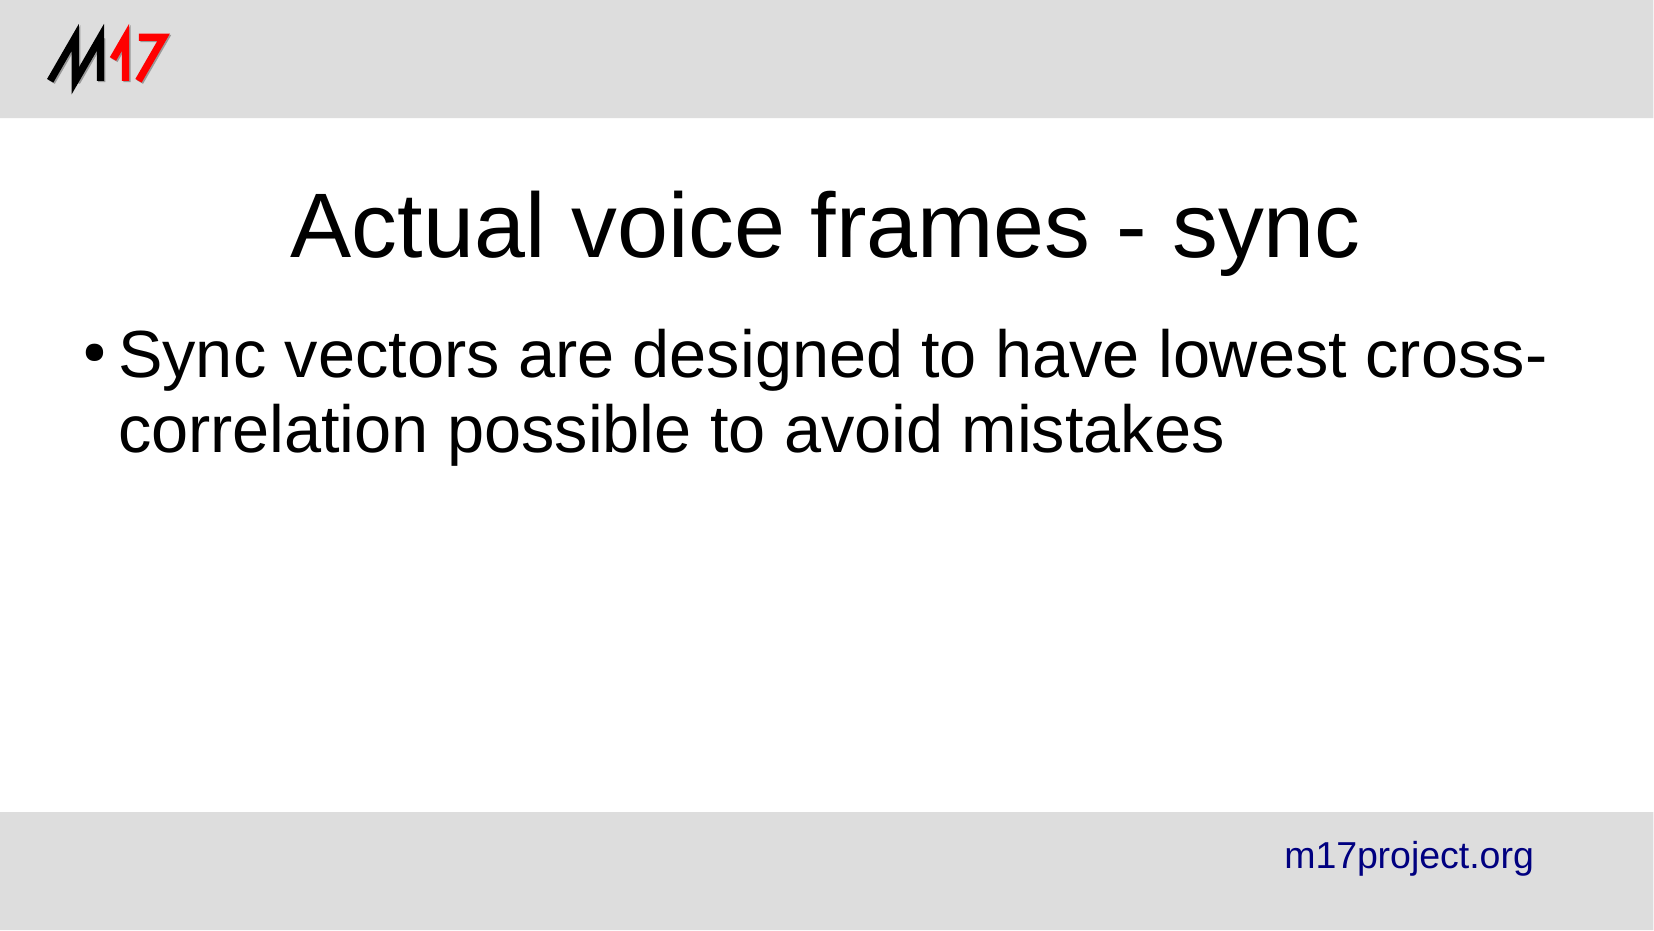

# Actual voice frames - sync
Sync vectors are designed to have lowest cross-correlation possible to avoid mistakes
m17project.org